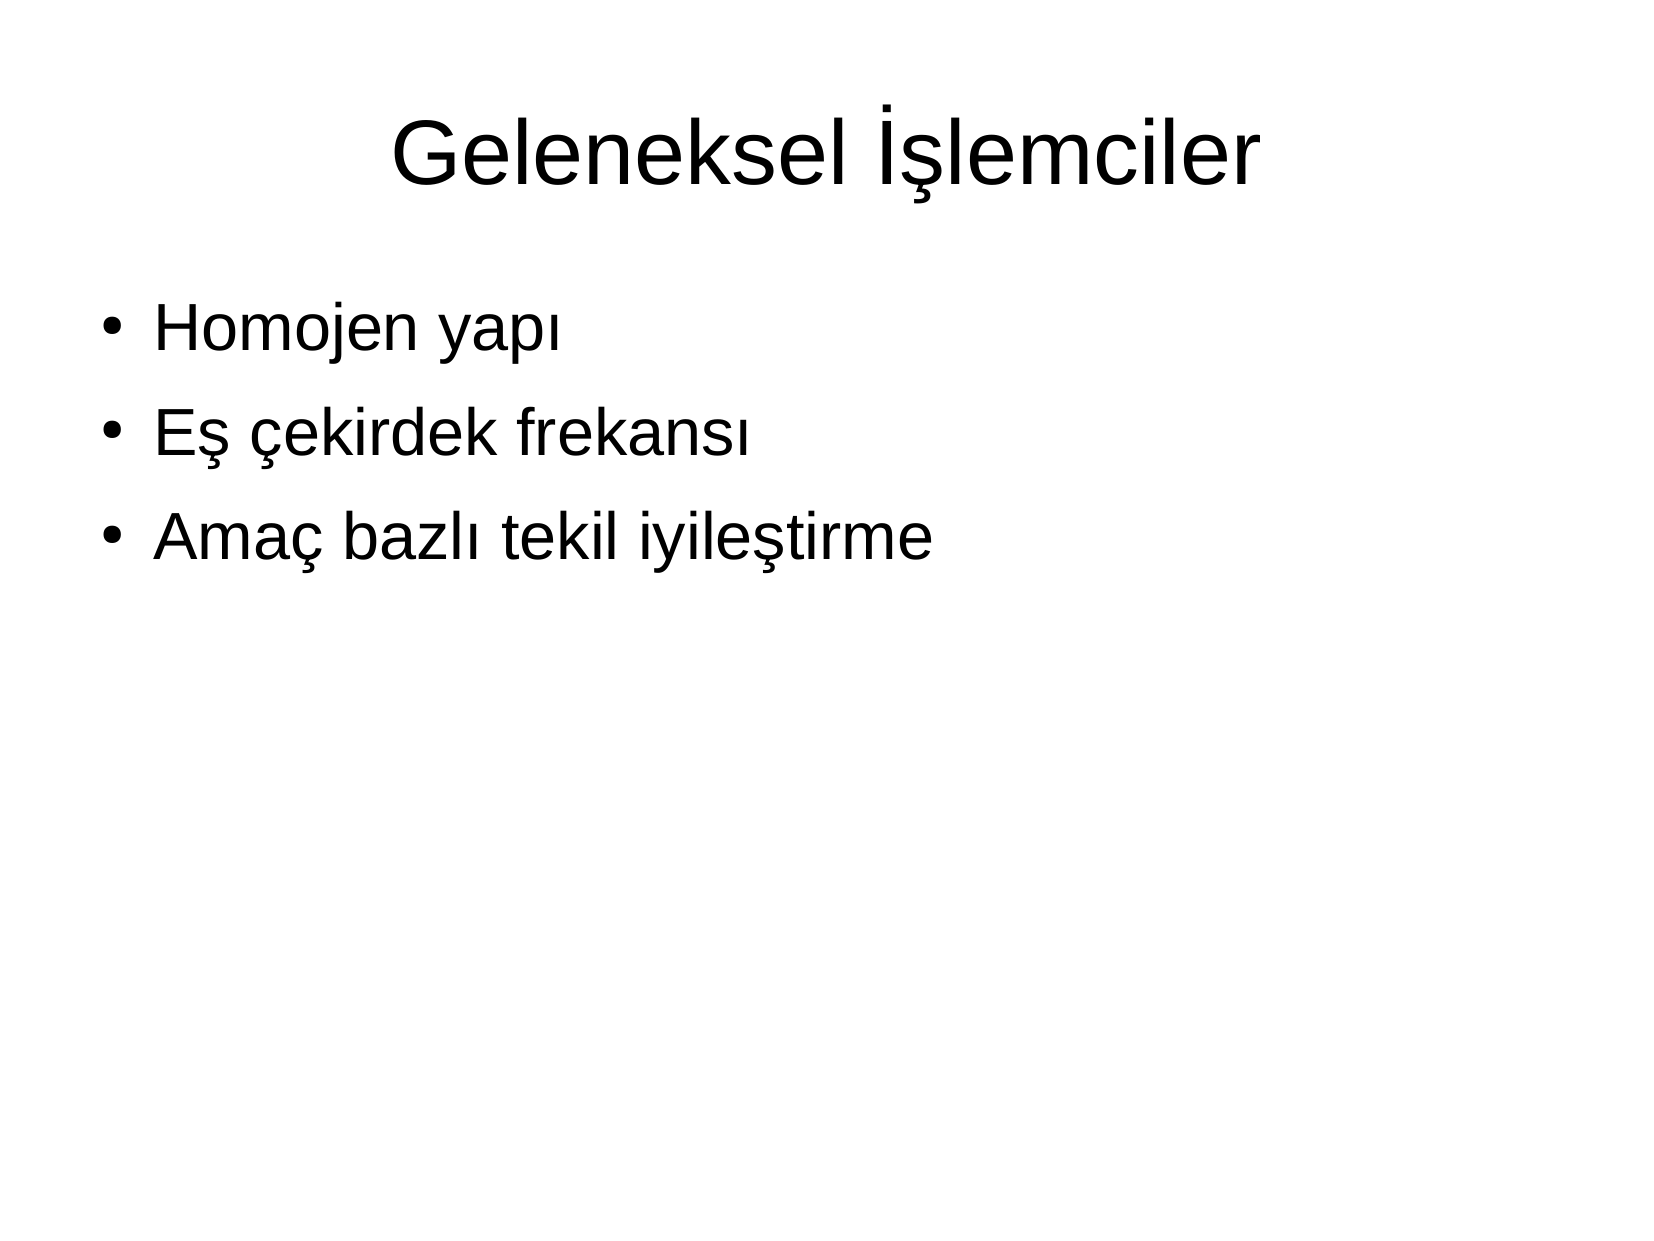

# Geleneksel İşlemciler
Homojen yapı
Eş çekirdek frekansı
Amaç bazlı tekil iyileştirme